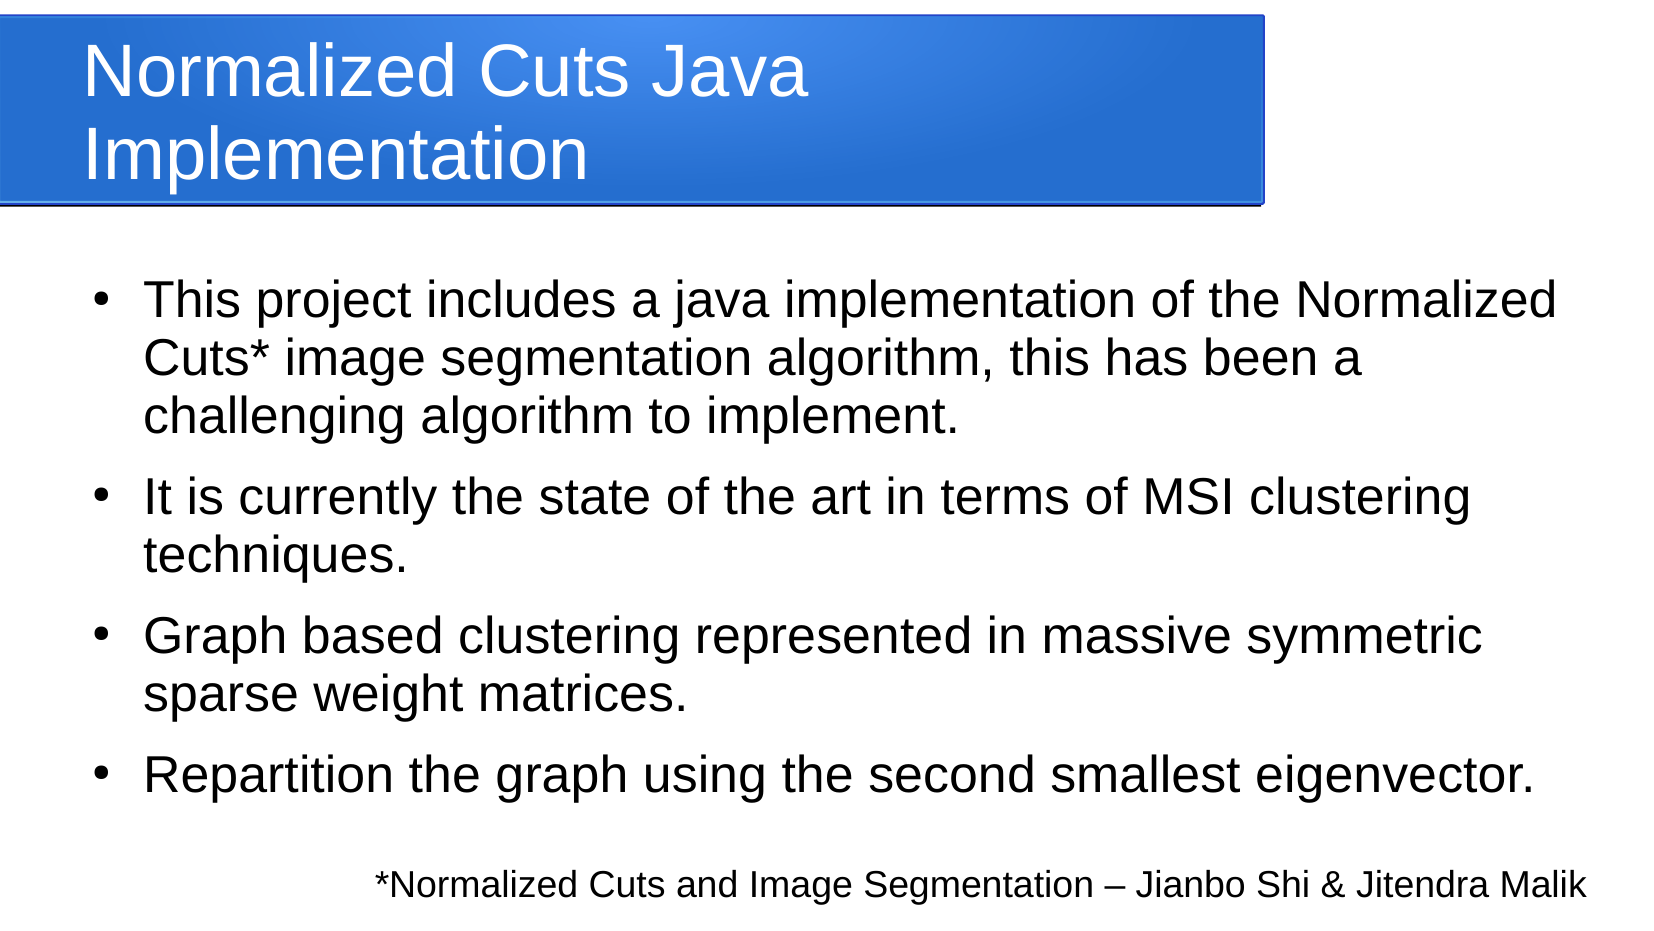

# Normalized Cuts Java Implementation
This project includes a java implementation of the Normalized Cuts* image segmentation algorithm, this has been a challenging algorithm to implement.
It is currently the state of the art in terms of MSI clustering techniques.
Graph based clustering represented in massive symmetric sparse weight matrices.
Repartition the graph using the second smallest eigenvector.
*Normalized Cuts and Image Segmentation – Jianbo Shi & Jitendra Malik